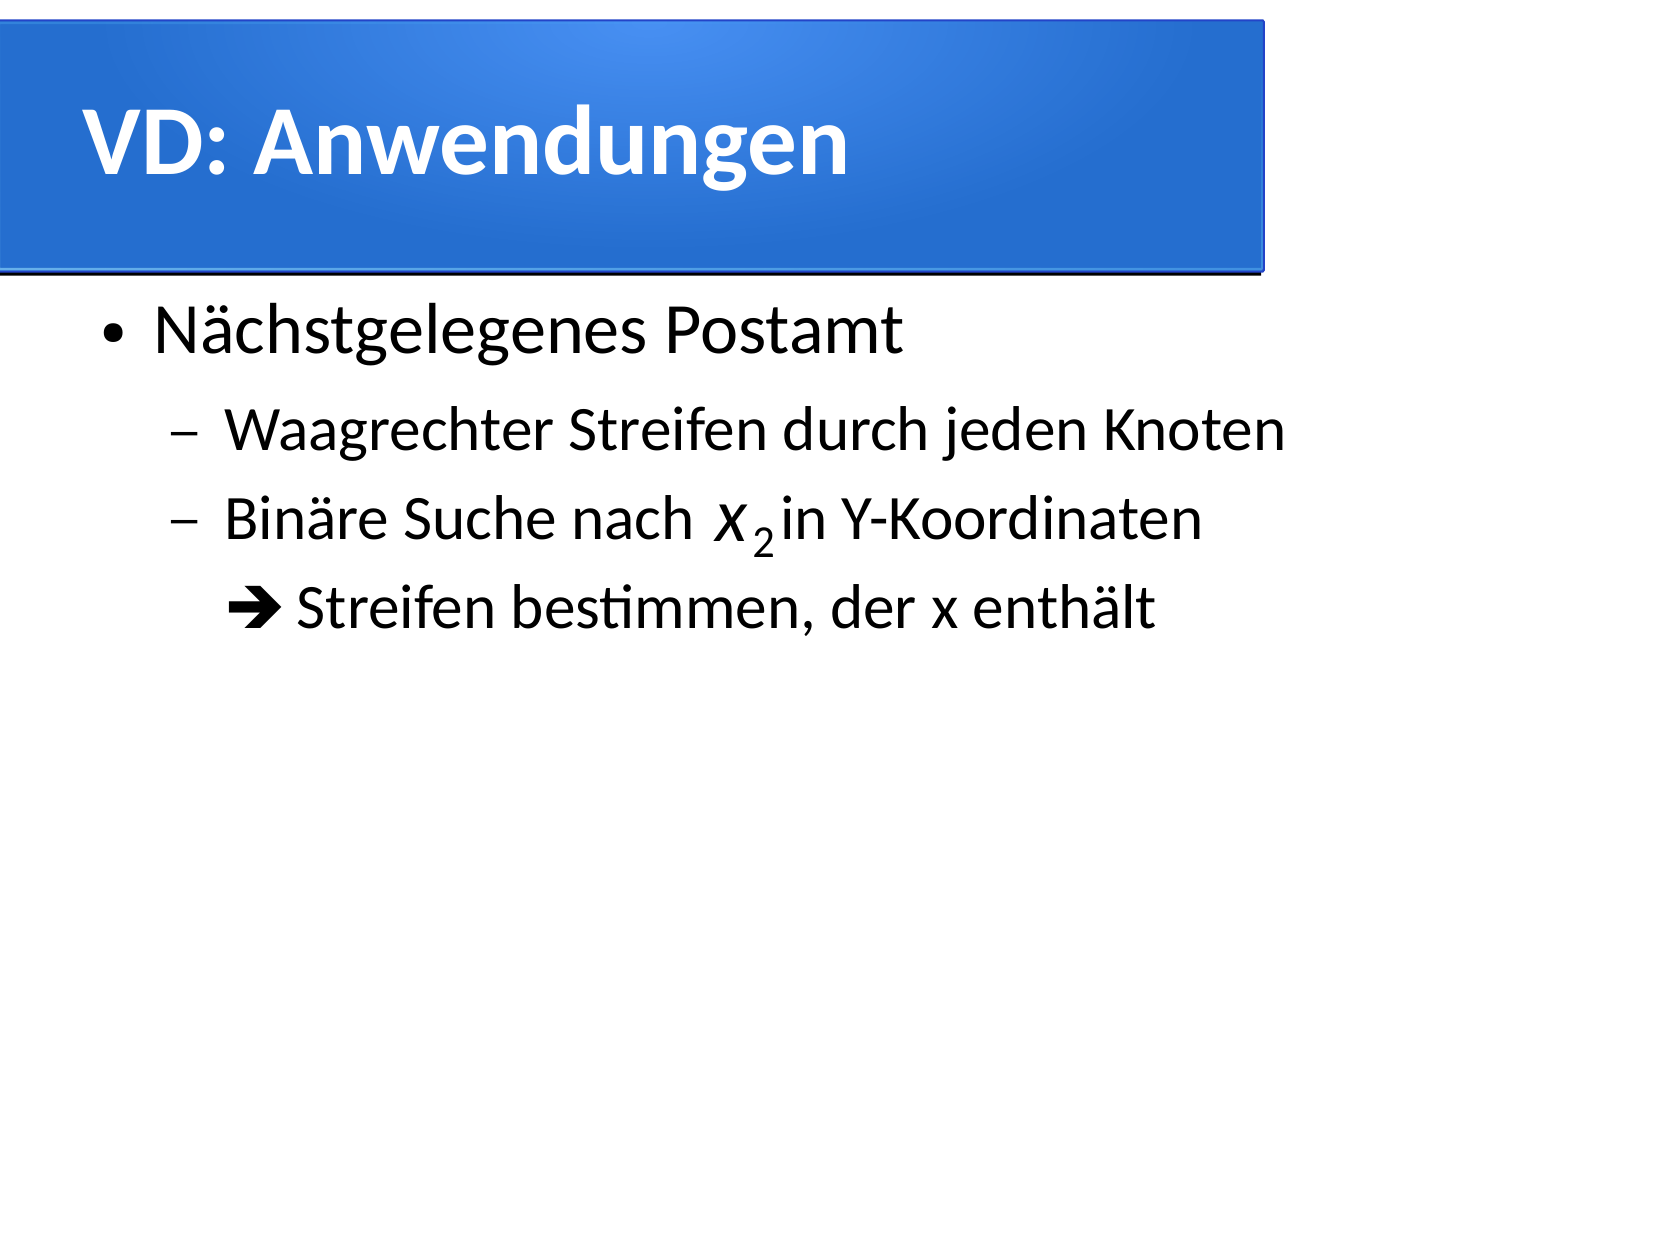

# VD: Anwendungen
Nächstgelegenes Postamt
Waagrechter Streifen durch jeden Knoten
Binäre Suche nach in Y-Koordinaten
 Streifen bestimmen, der x enthält